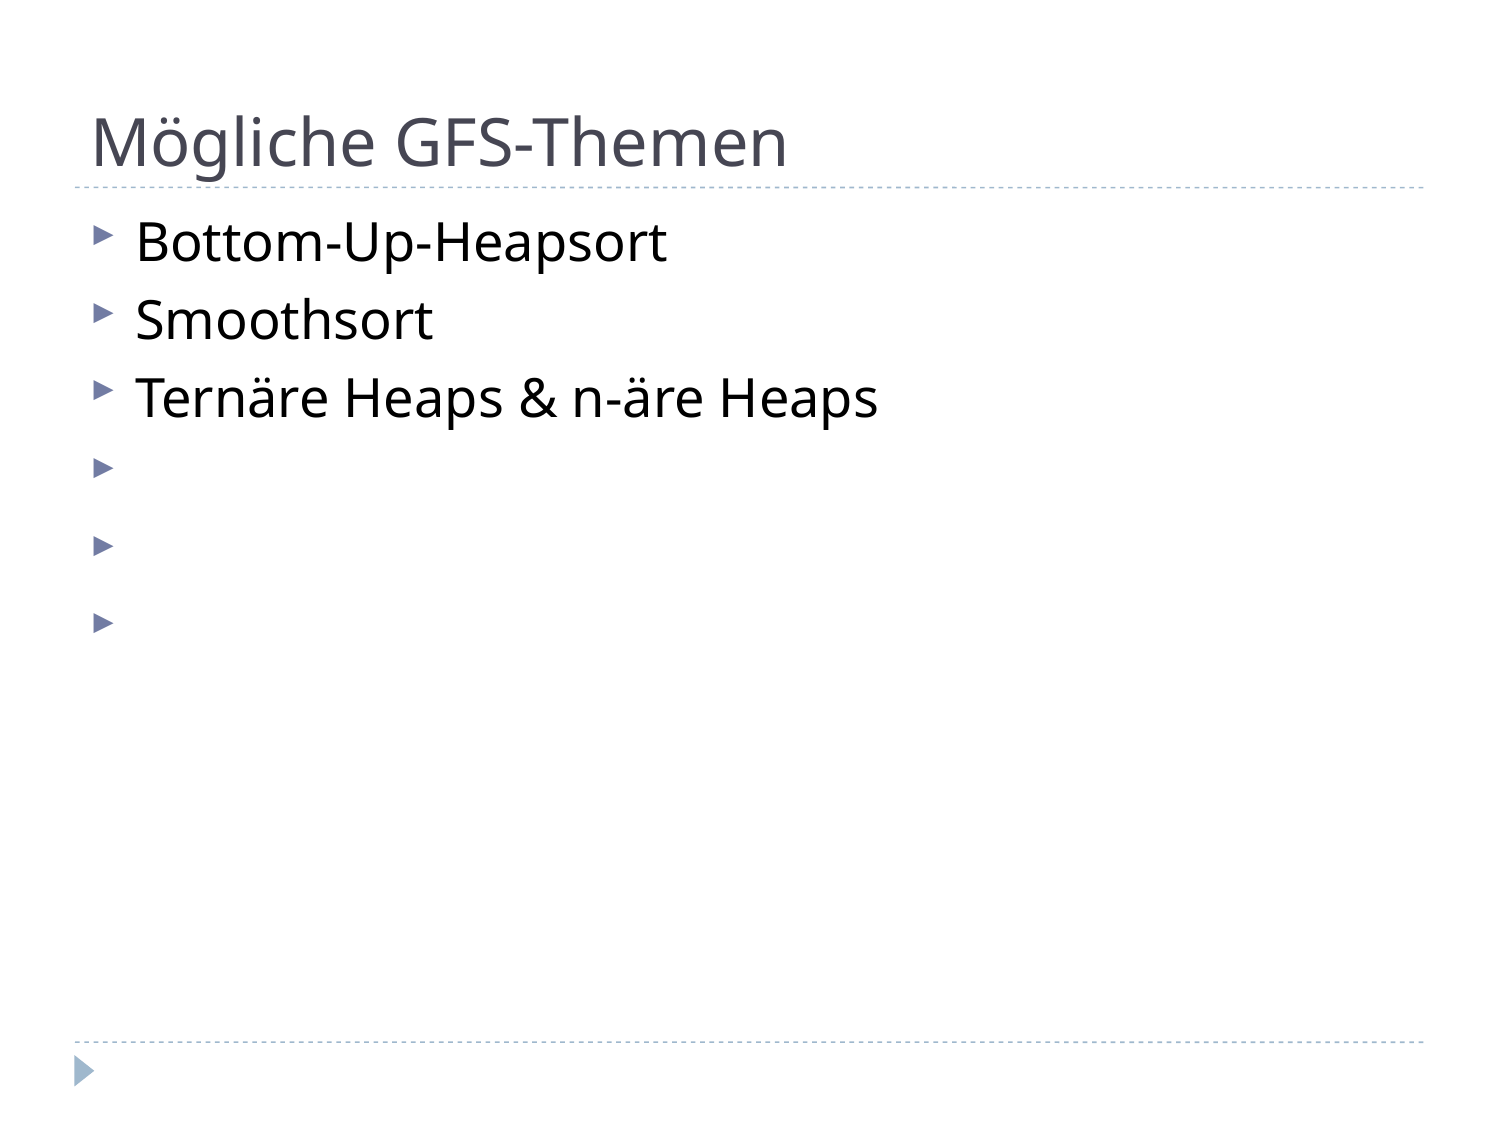

# Mögliche GFS-Themen
Bottom-Up-Heapsort
Smoothsort
Ternäre Heaps & n-äre Heaps